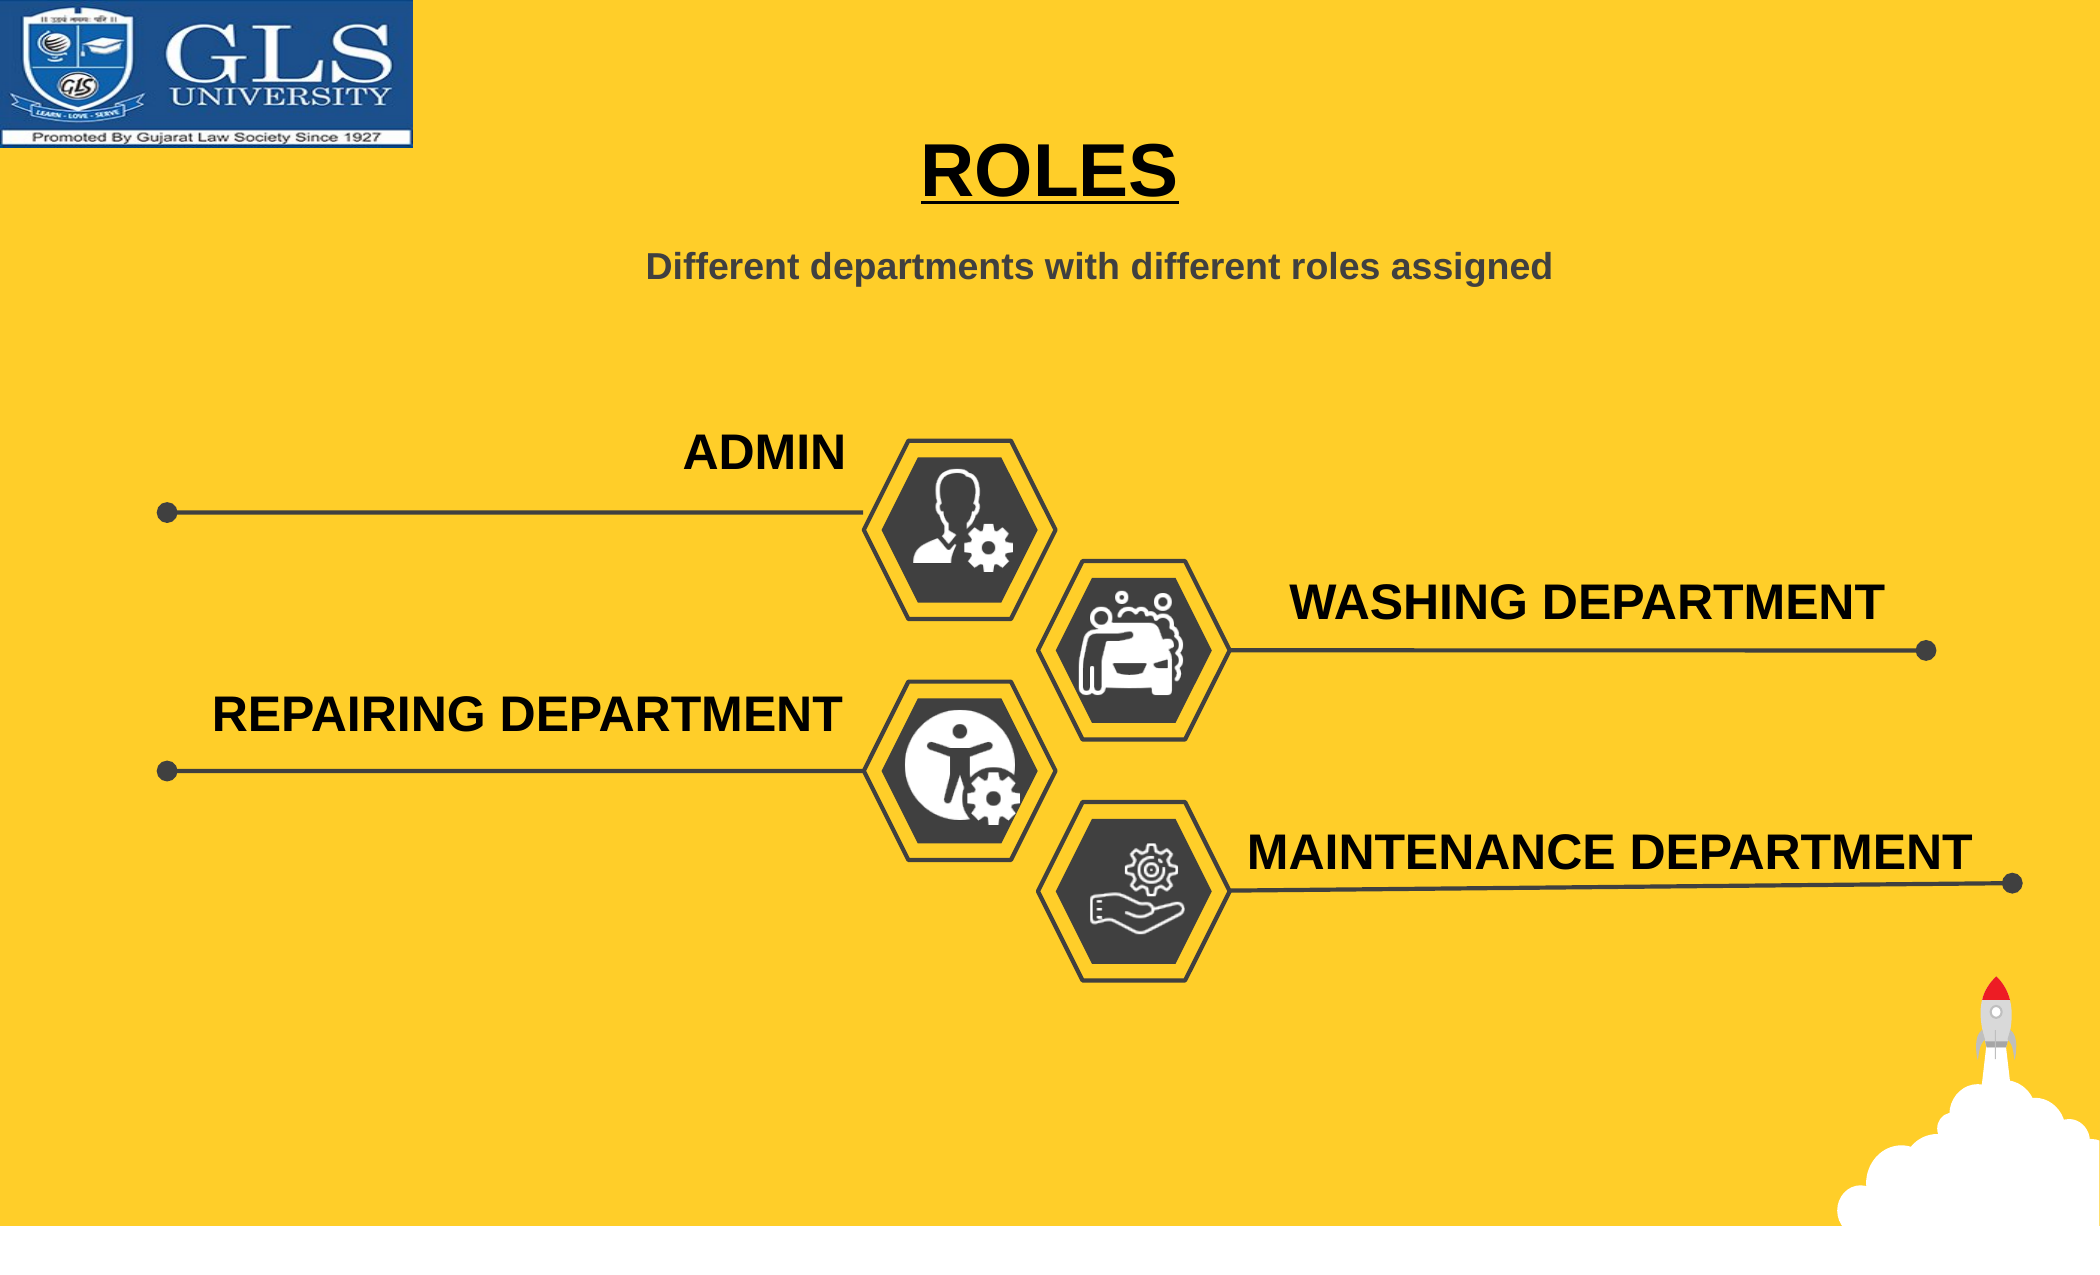

ROLES
Different departments with different roles assigned
ADMIN
WASHING DEPARTMENT
REPAIRING DEPARTMENT
MAINTENANCE DEPARTMENT